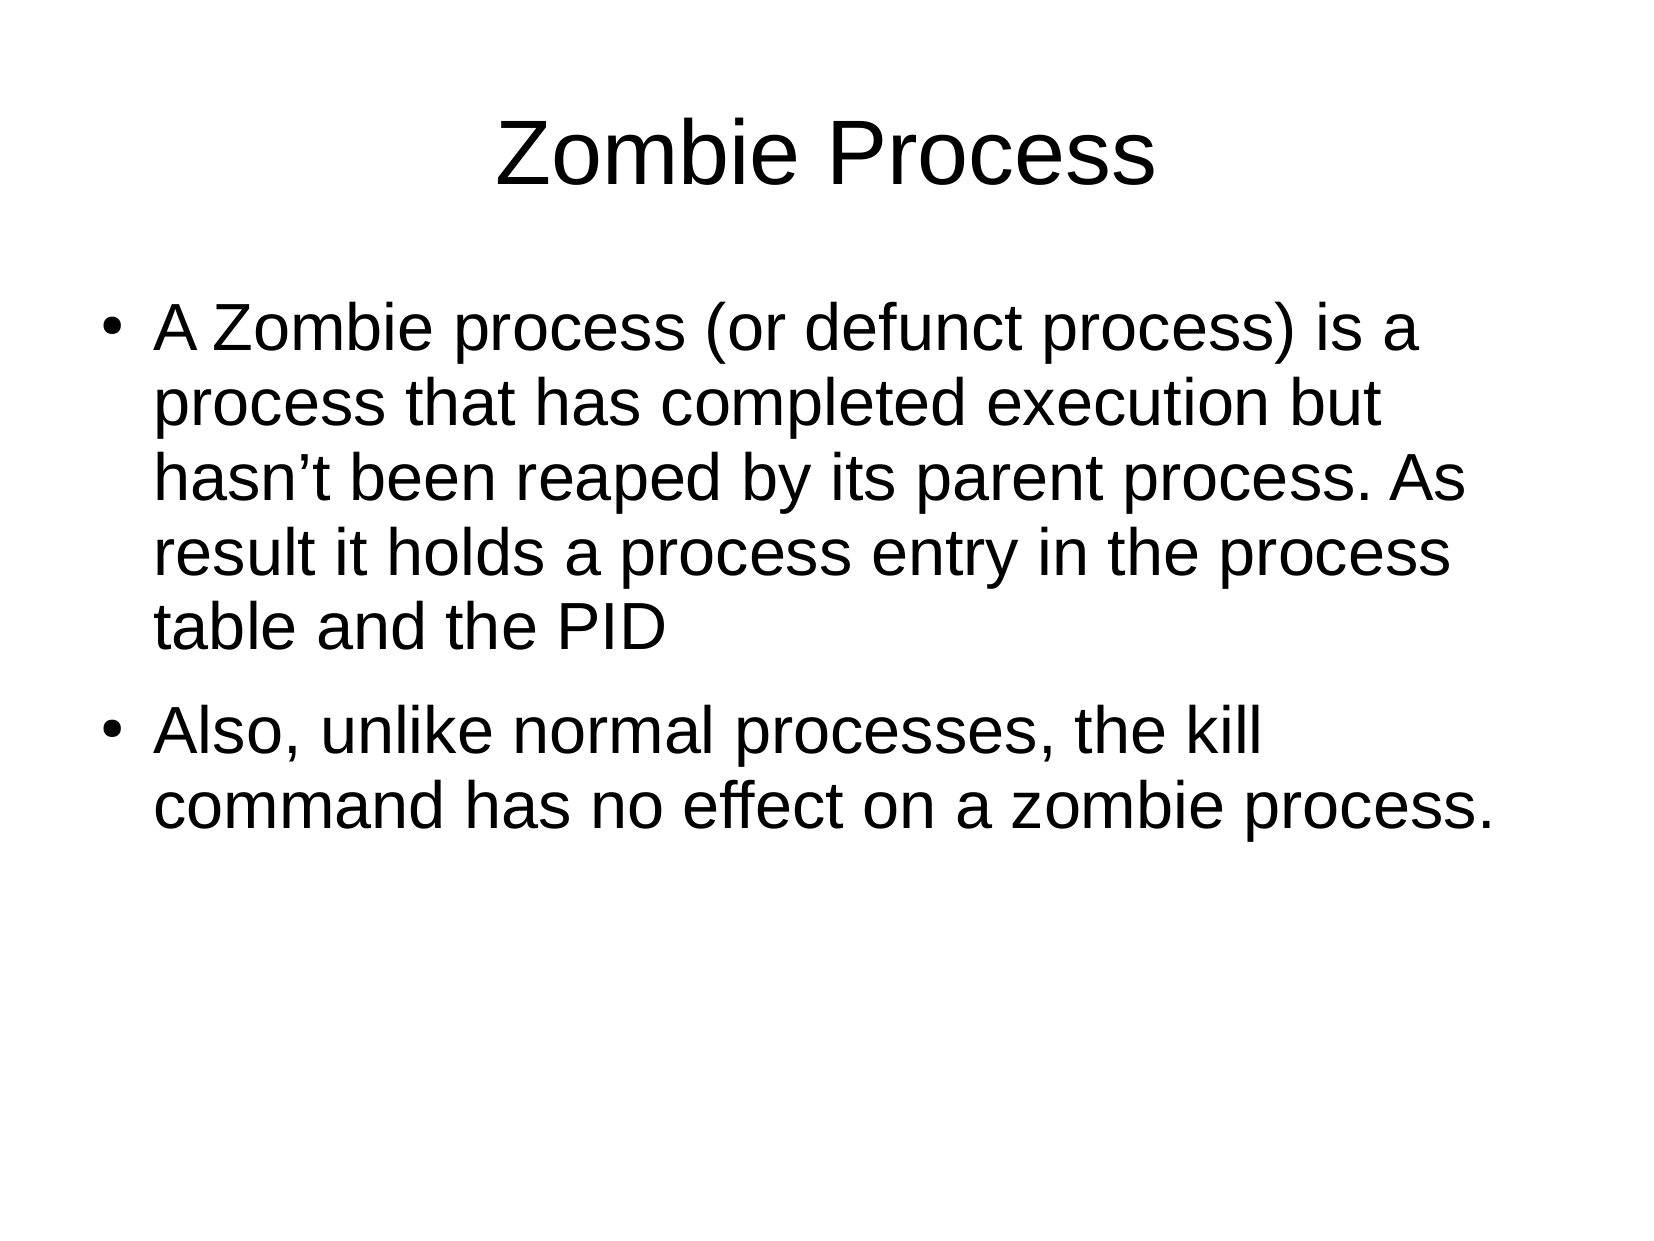

# Zombie Process
A Zombie process (or defunct process) is a process that has completed execution but hasn’t been reaped by its parent process. As result it holds a process entry in the process table and the PID
Also, unlike normal processes, the kill command has no effect on a zombie process.